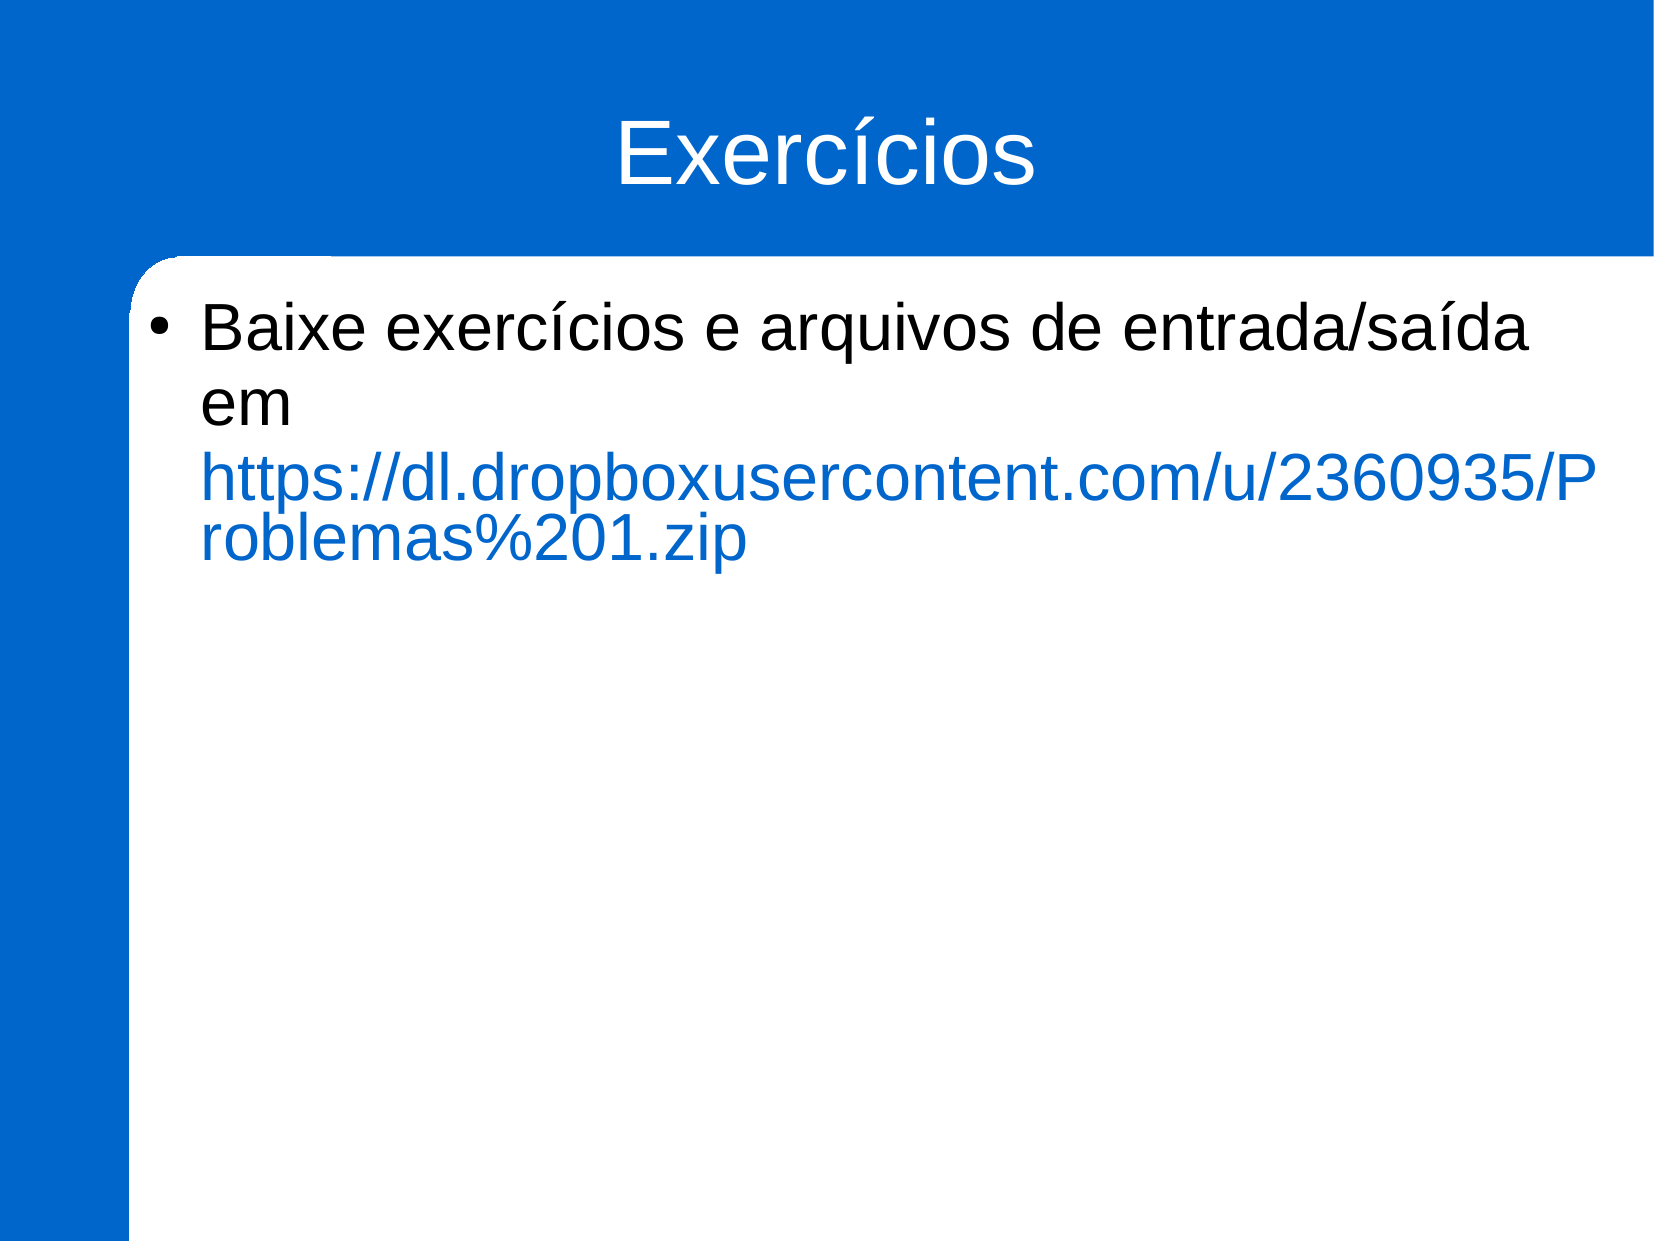

# Exercícios
Baixe exercícios e arquivos de entrada/saída em https://dl.dropboxusercontent.com/u/2360935/Problemas%201.zip